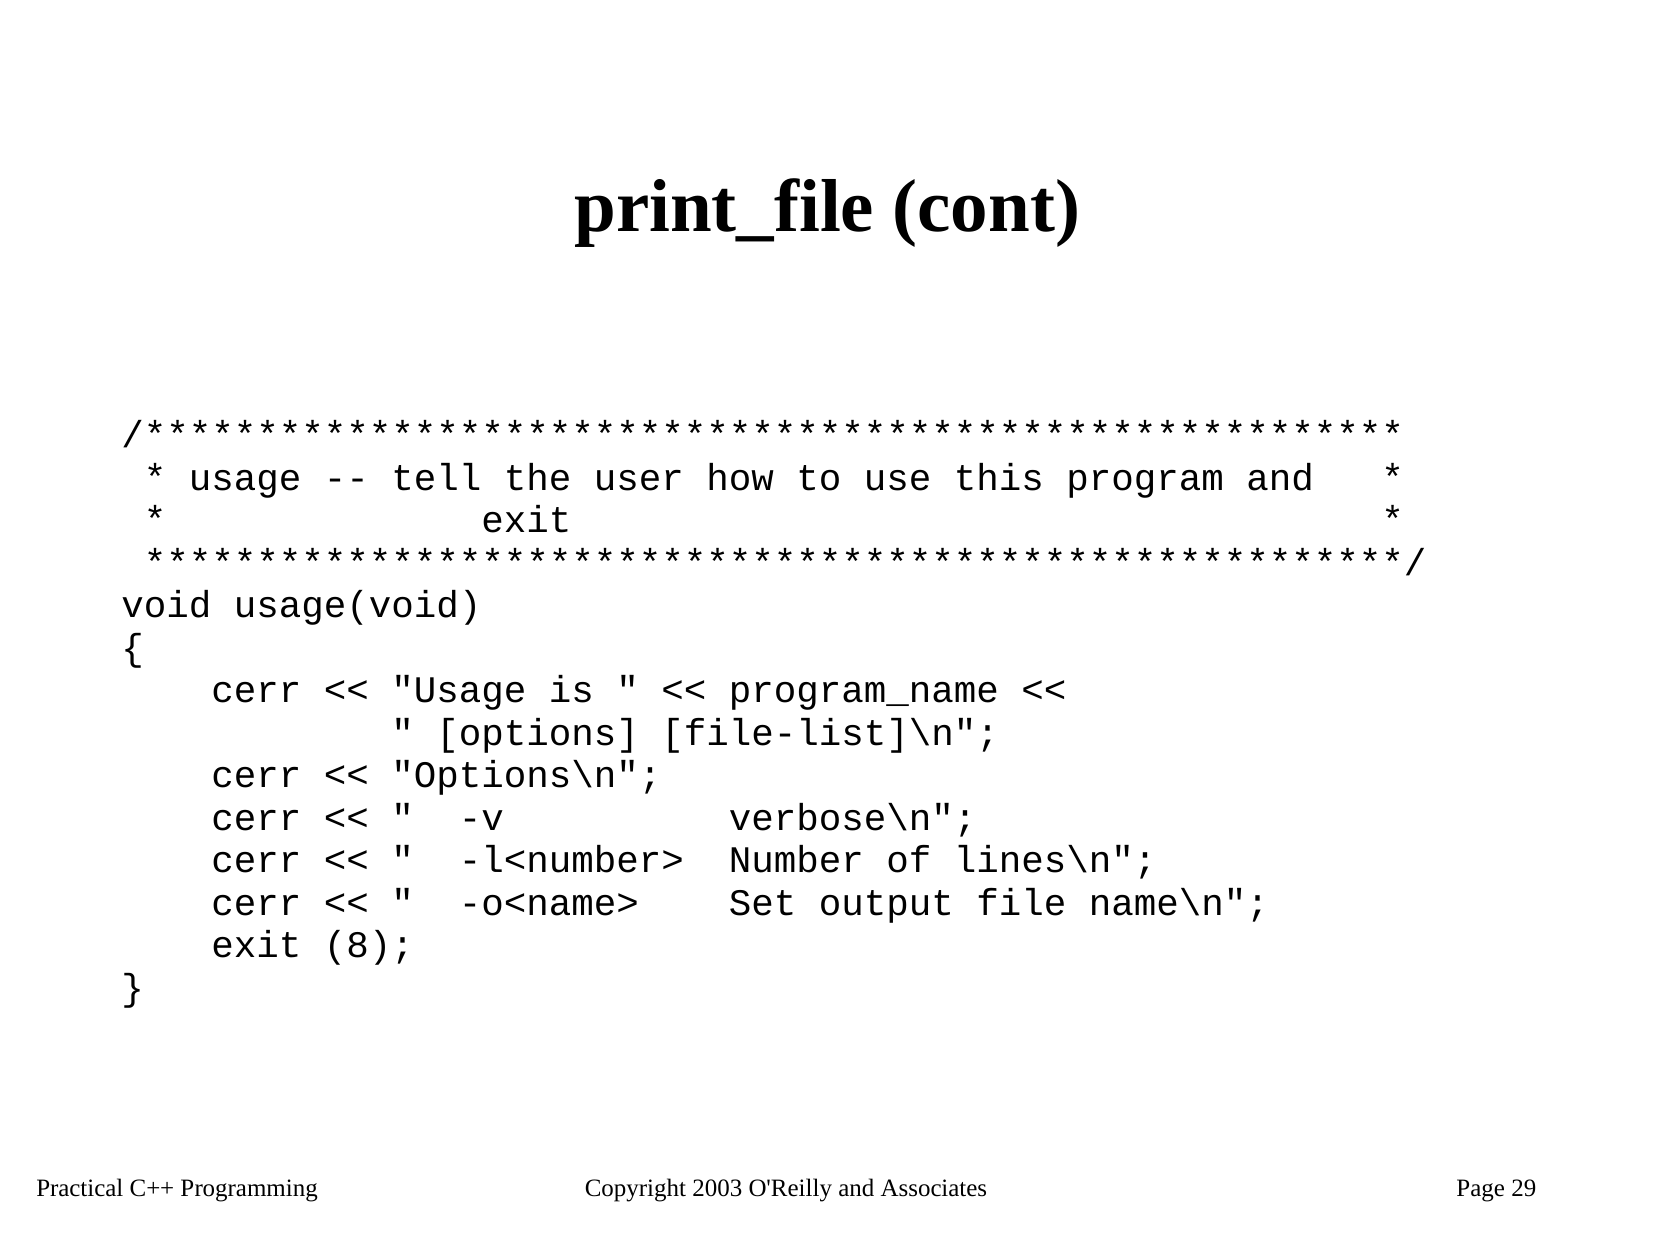

# print_file (cont)
/********************************************************
 * usage -- tell the user how to use this program and   *
 *              exit                                    *
 ********************************************************/
void usage(void)
{
    cerr << "Usage is " << program_name <<
            " [options] [file-list]\n";
    cerr << "Options\n";
    cerr << "  -v          verbose\n";
    cerr << "  -l   Number of lines\n";
    cerr << "  -o<name>    Set output file name\n";
    exit (8);
}